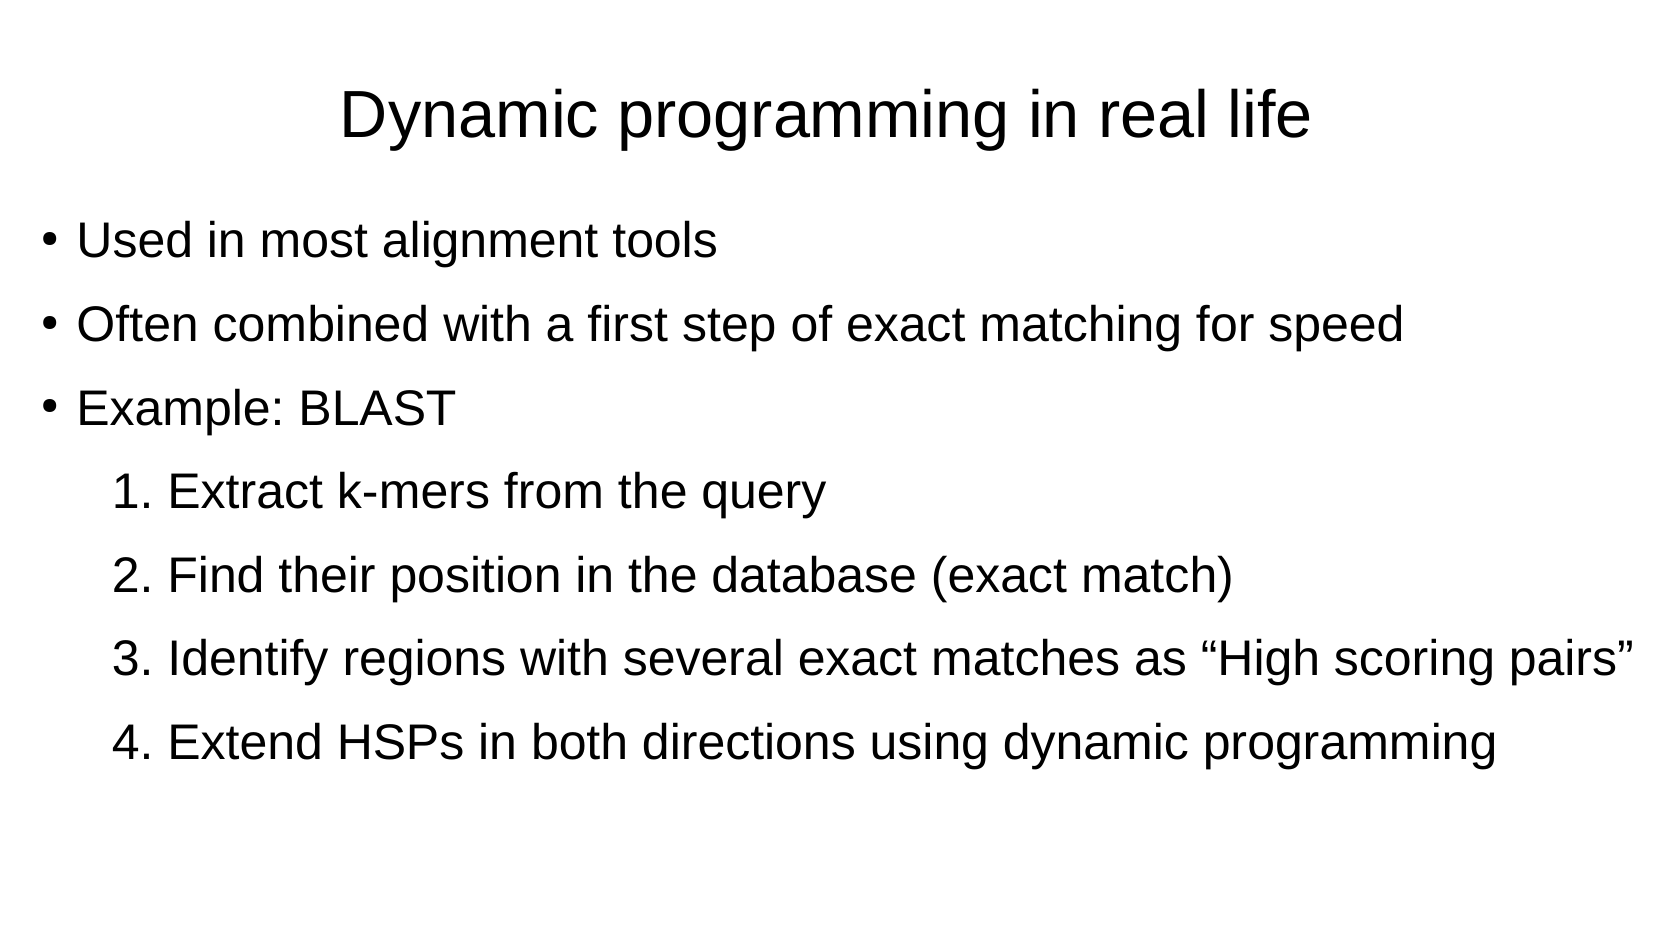

# Dynamic programming in real life
Used in most alignment tools
Often combined with a first step of exact matching for speed
Example: BLAST
1. Extract k-mers from the query
2. Find their position in the database (exact match)
3. Identify regions with several exact matches as “High scoring pairs”
4. Extend HSPs in both directions using dynamic programming